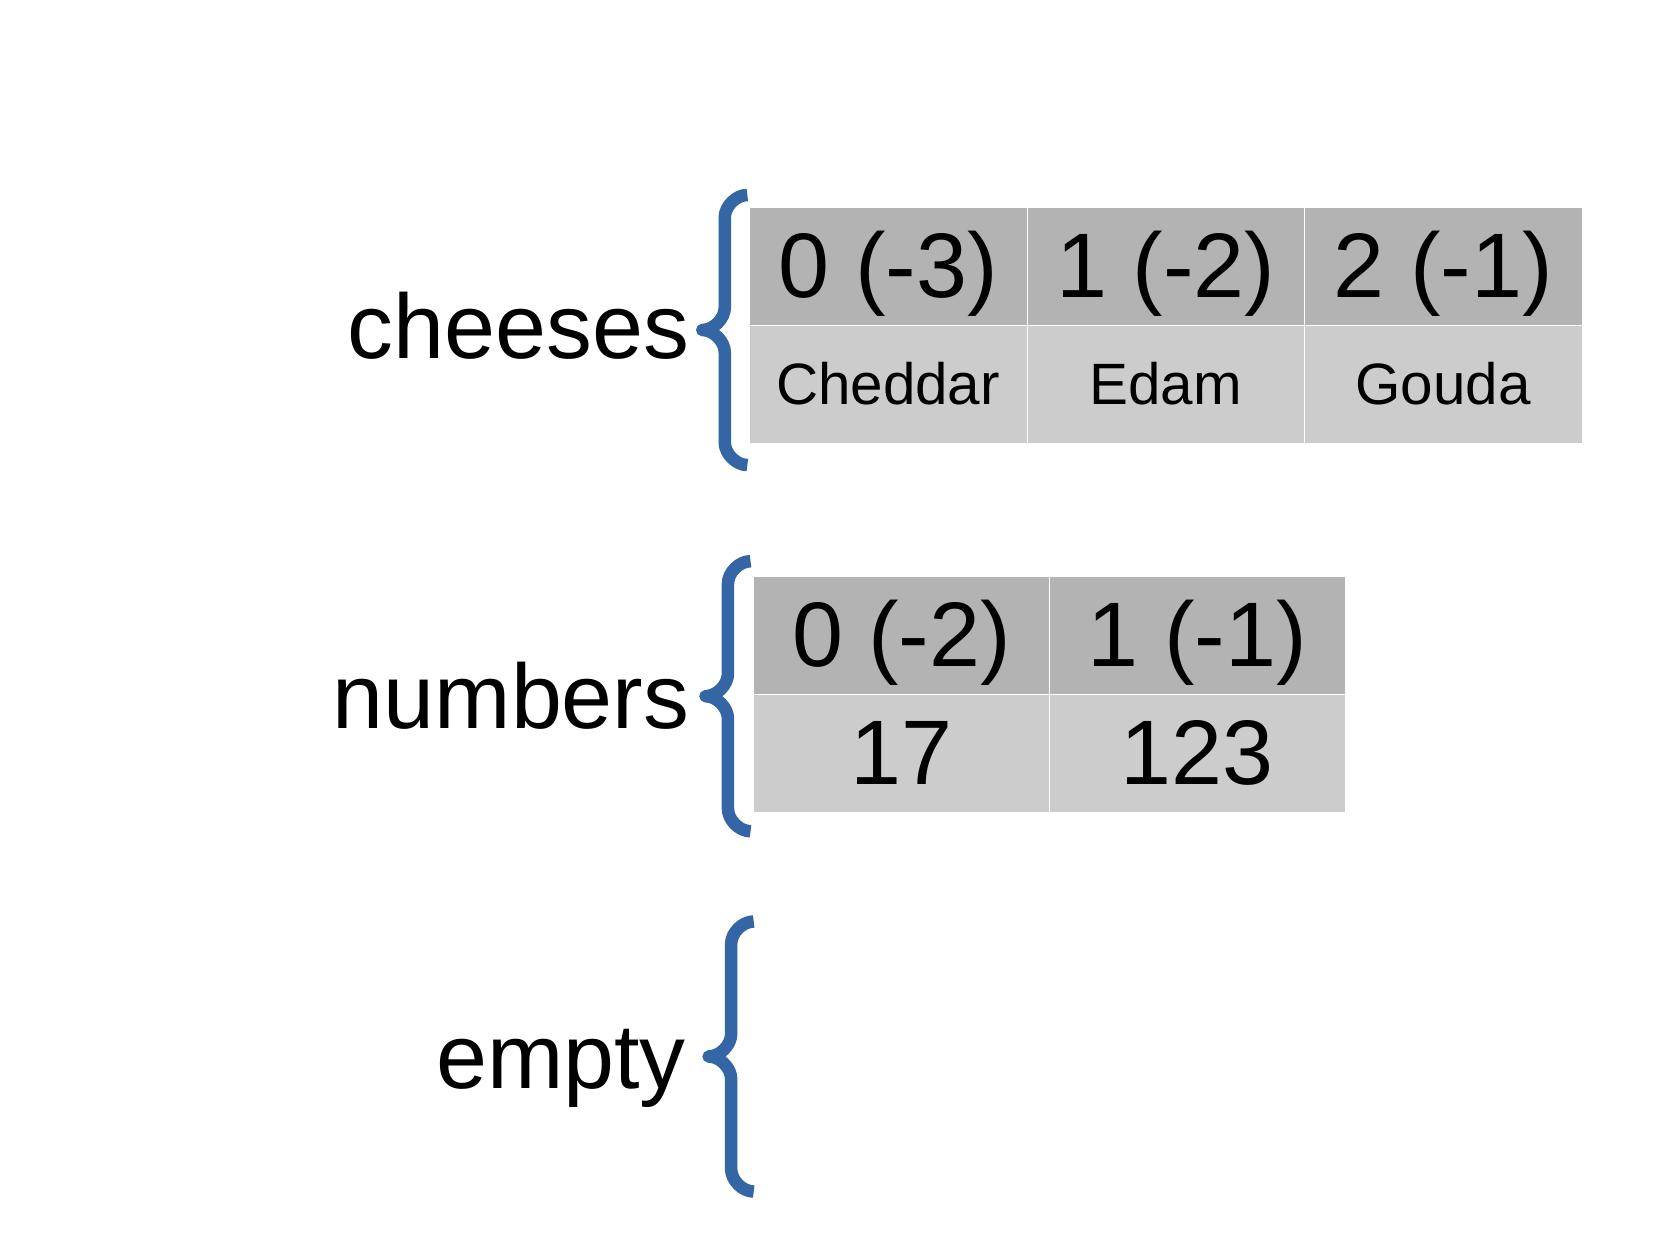

| 0 (-3) | 1 (-2) | 2 (-1) |
| --- | --- | --- |
| Cheddar | Edam | Gouda |
cheeses
| 0 (-2) | 1 (-1) |
| --- | --- |
| 17 | 123 |
numbers
empty